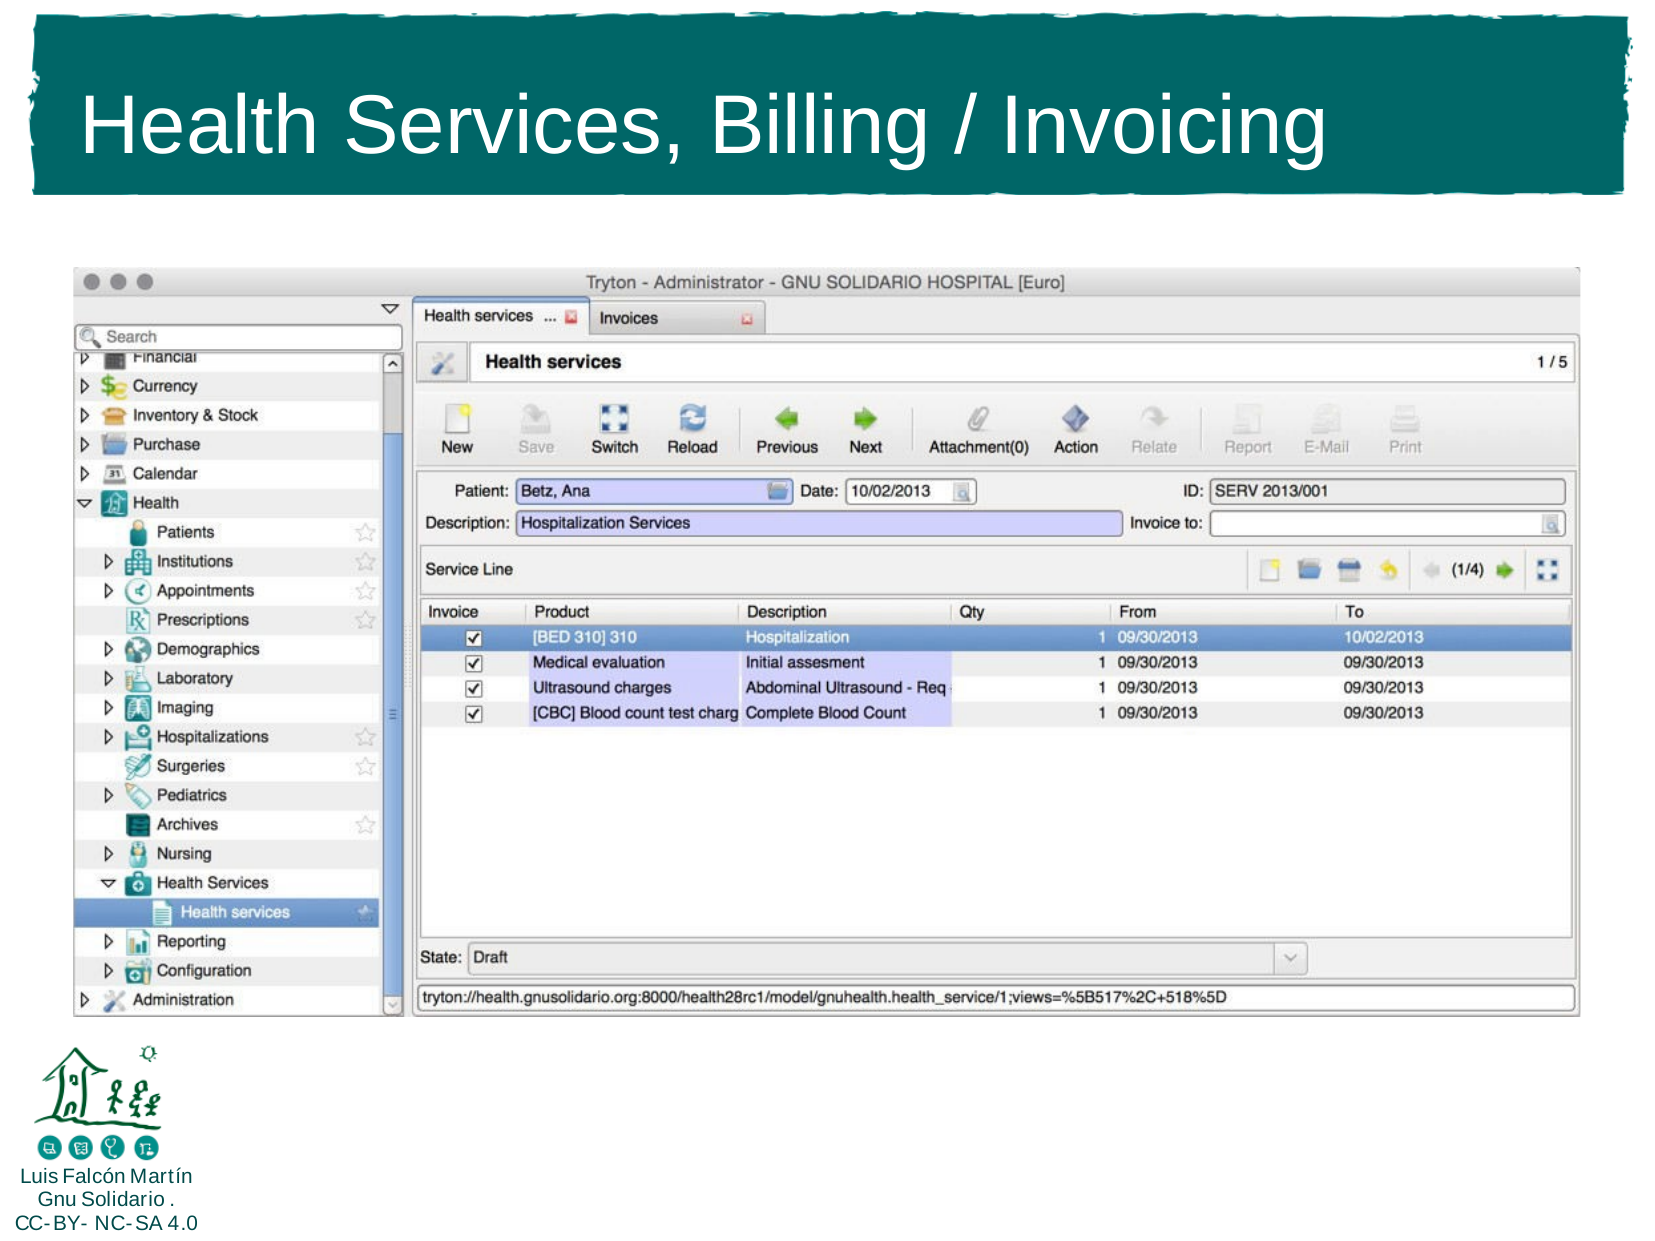

# Health Services, Billing / Invoicing
LuisFalcónMartín
GnuSolidario.
CC-BY-NC-SA4.0